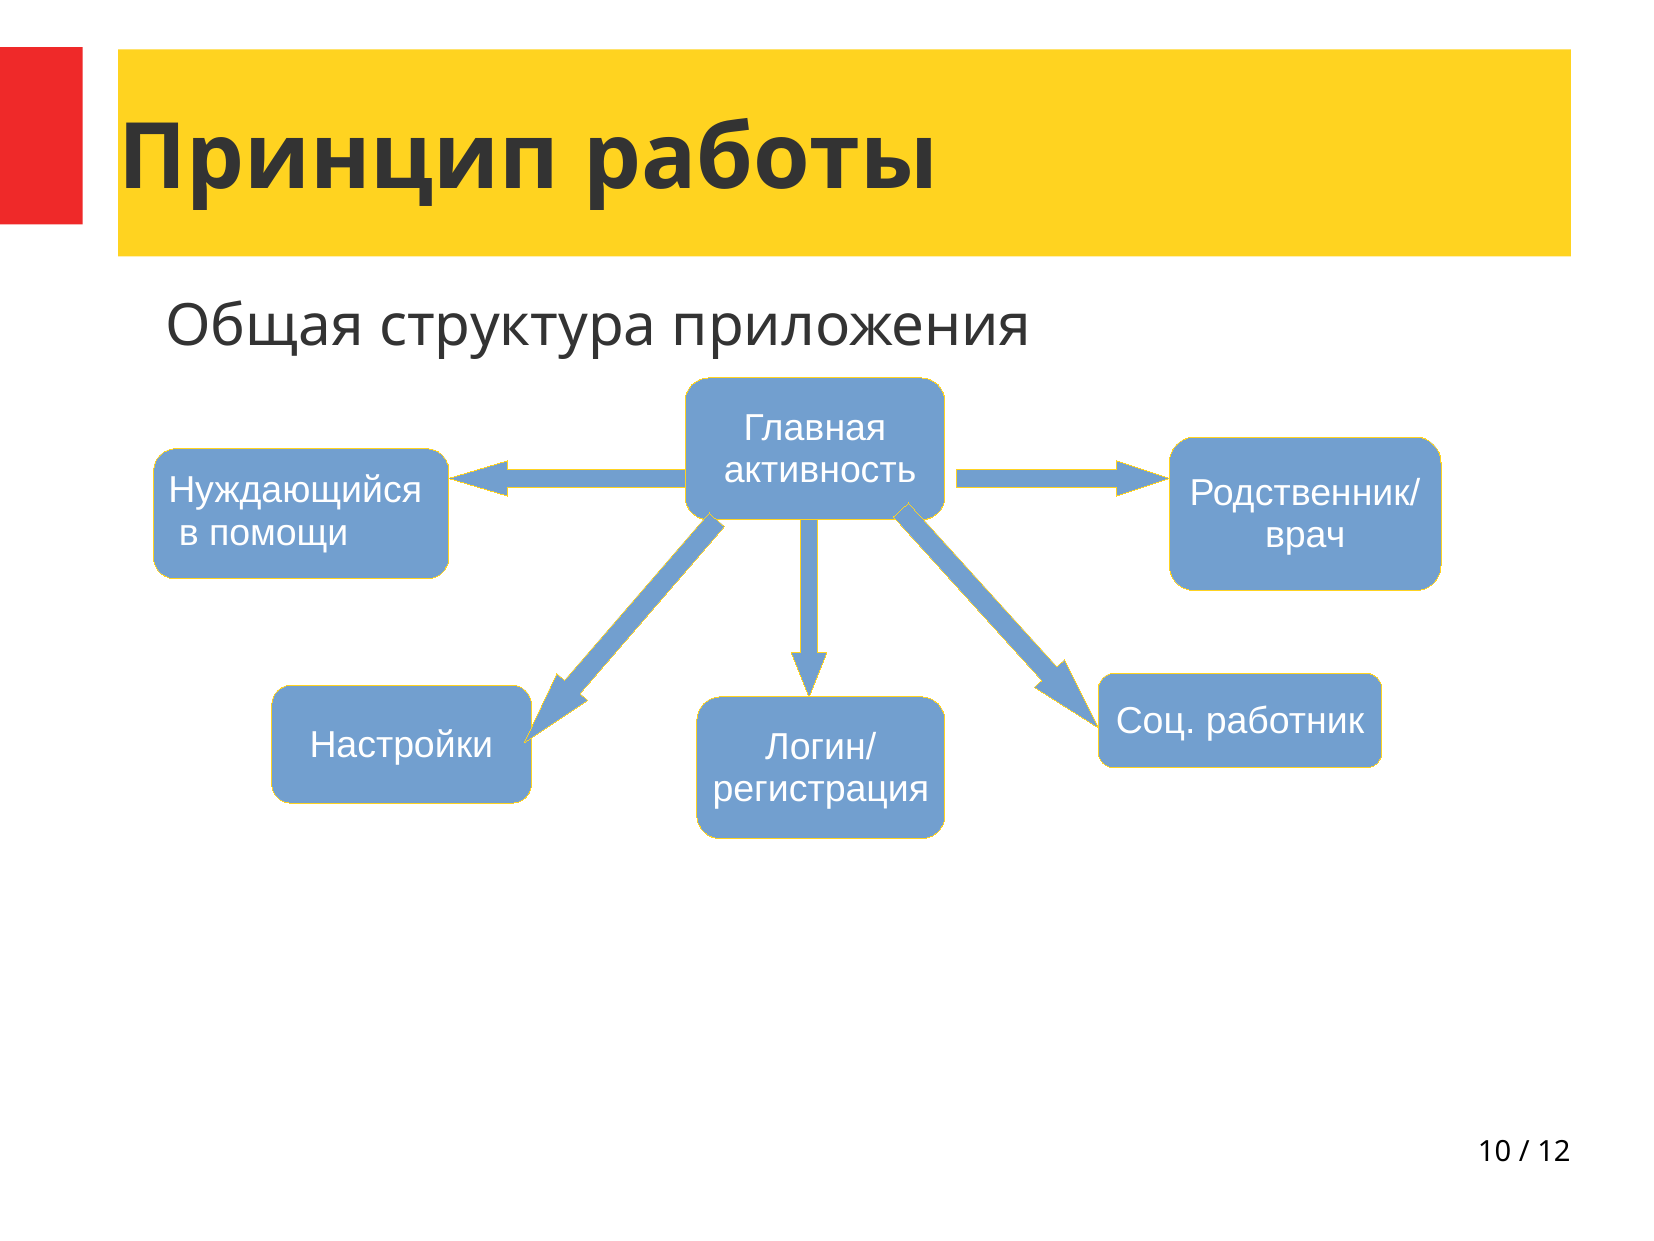

# Принцип работы
Общая структура приложения
Главная
 активность
Родственник/
врач
Нуждающийся
 в помощи
Соц. работник
Настройки
Логин/
регистрация
10